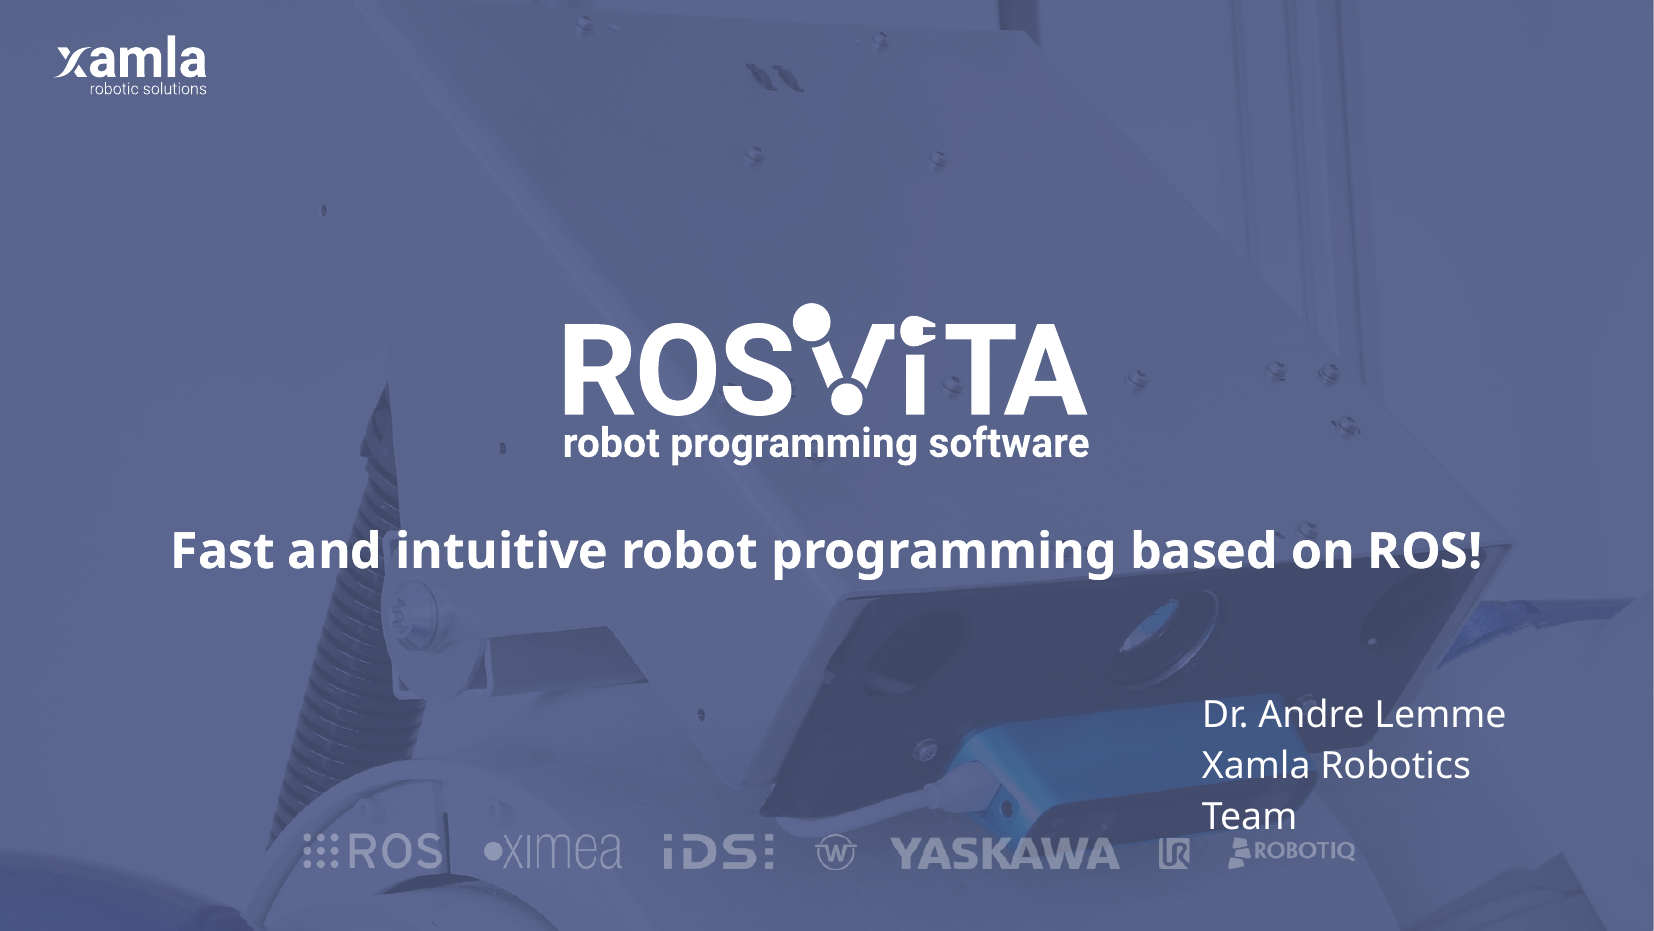

Fast and intuitive robot programming based on ROS!
Fast and intuitive robot programming based on ROS!
Dr. Andre Lemme Xamla Robotics Team